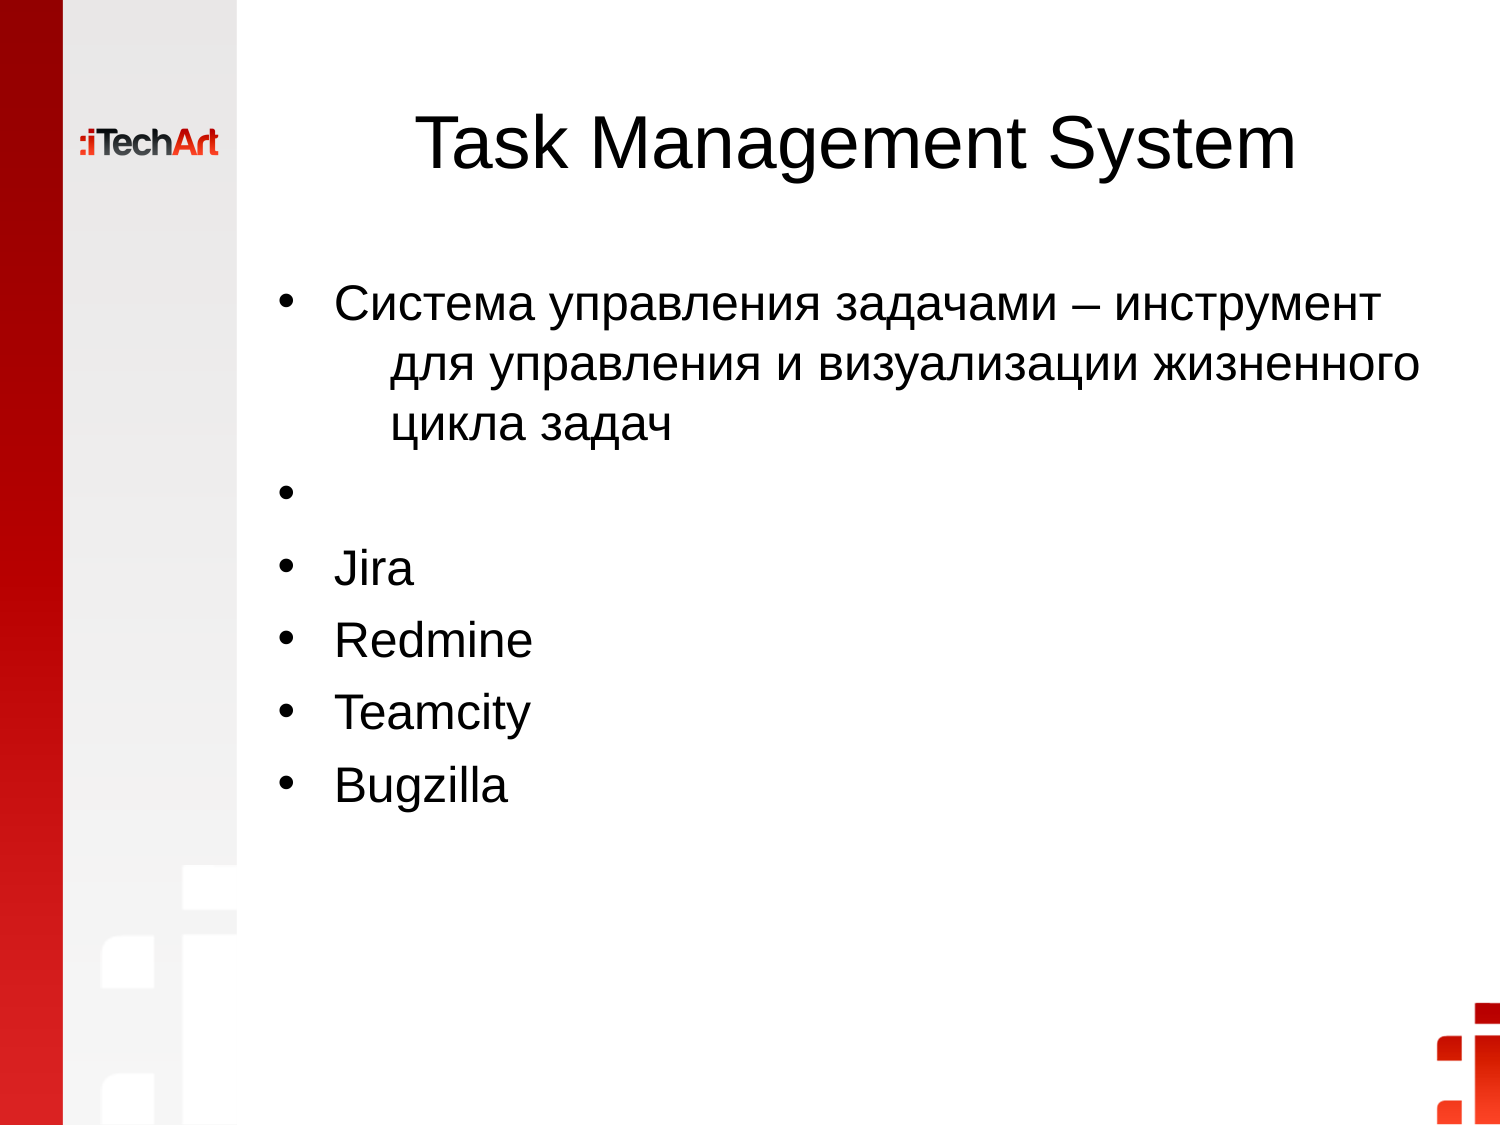

# Task Management System
Система управления задачами – инструмент для управления и визуализации жизненного цикла задач
Jira
Redmine
Teamcity
Bugzilla